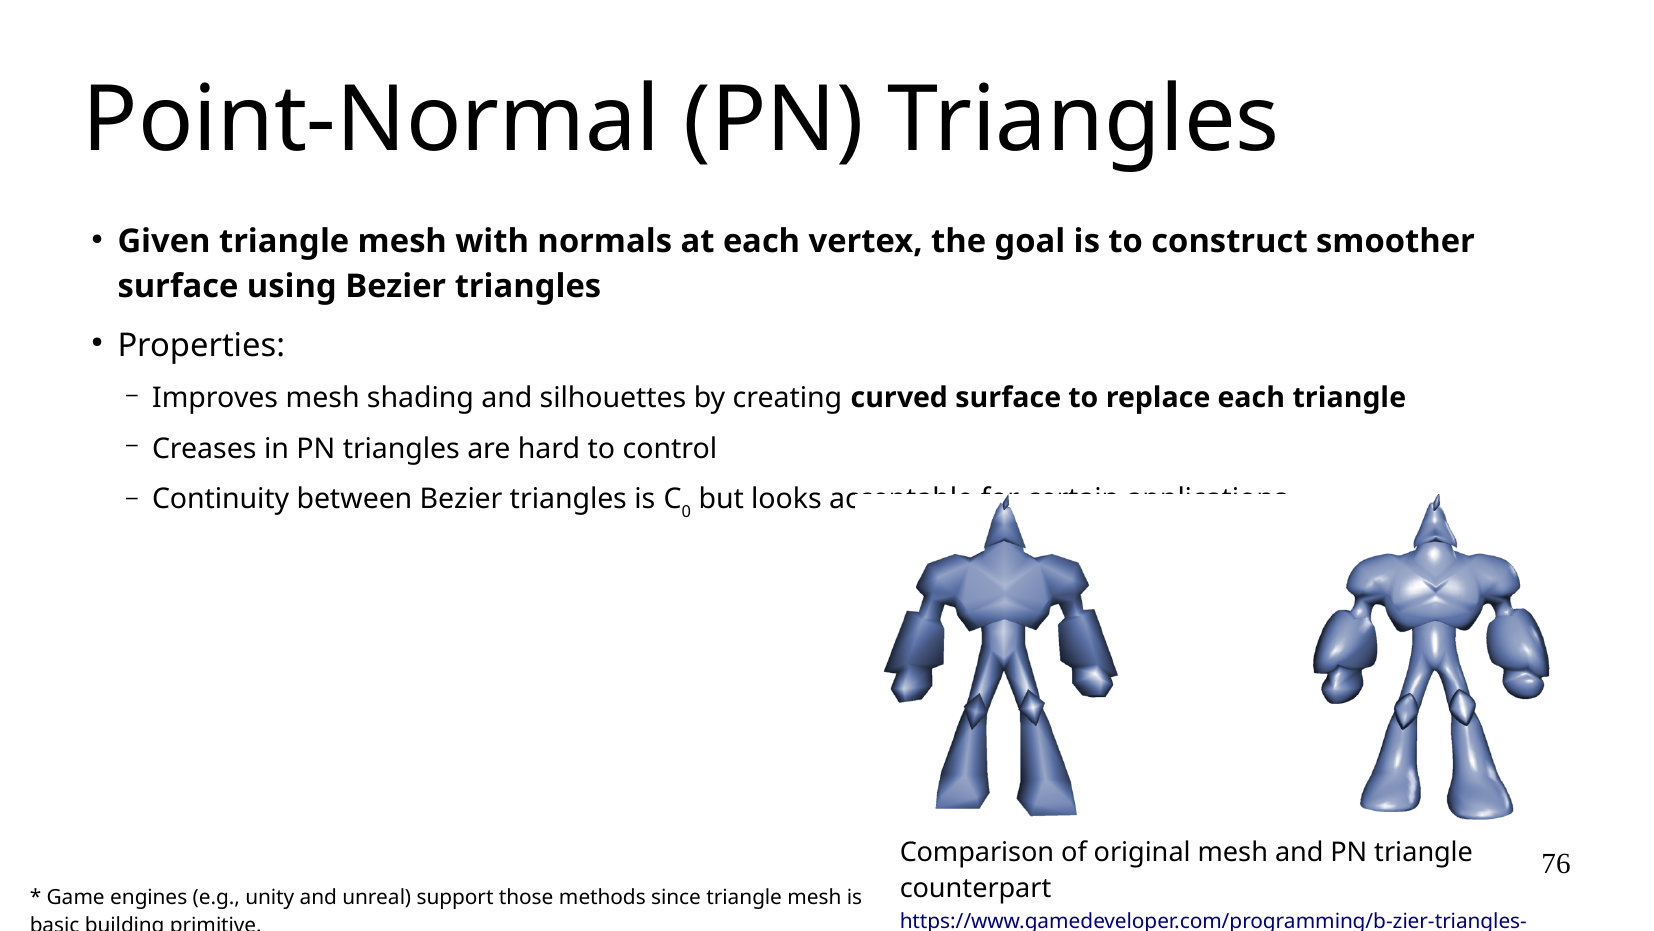

# Point-Normal (PN) Triangles
Given triangle mesh with normals at each vertex, the goal is to construct smoother surface using Bezier triangles
Properties:
Improves mesh shading and silhouettes by creating curved surface to replace each triangle
Creases in PN triangles are hard to control
Continuity between Bezier triangles is C0 but looks acceptable for certain applications
Comparison of original mesh and PN triangle counterpart
https://www.gamedeveloper.com/programming/b-zier-triangles-and-n-patches
https://alex.vlachos.com/graphics/CurvedPNTriangles.pdf
76
* Game engines (e.g., unity and unreal) support those methods since triangle mesh is basic building primitive.